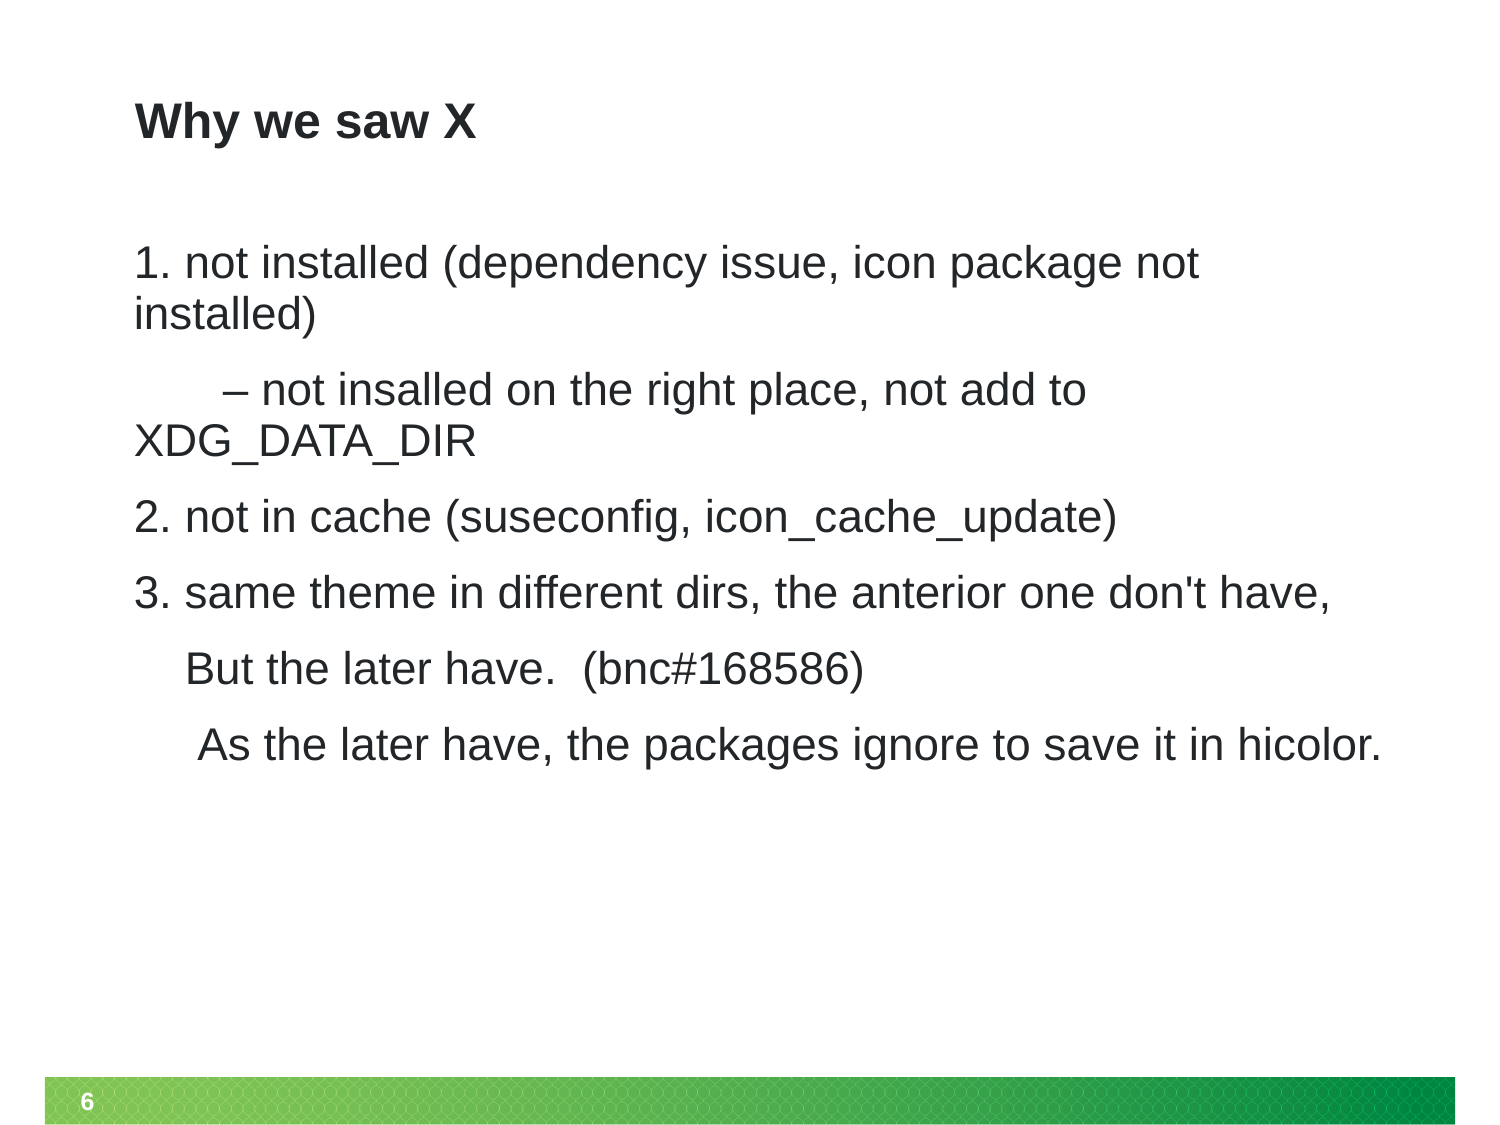

# Why we saw X
1. not installed (dependency issue, icon package not installed)
 – not insalled on the right place, not add to XDG_DATA_DIR
2. not in cache (suseconfig, icon_cache_update)
3. same theme in different dirs, the anterior one don't have,
 But the later have. (bnc#168586)
 As the later have, the packages ignore to save it in hicolor.